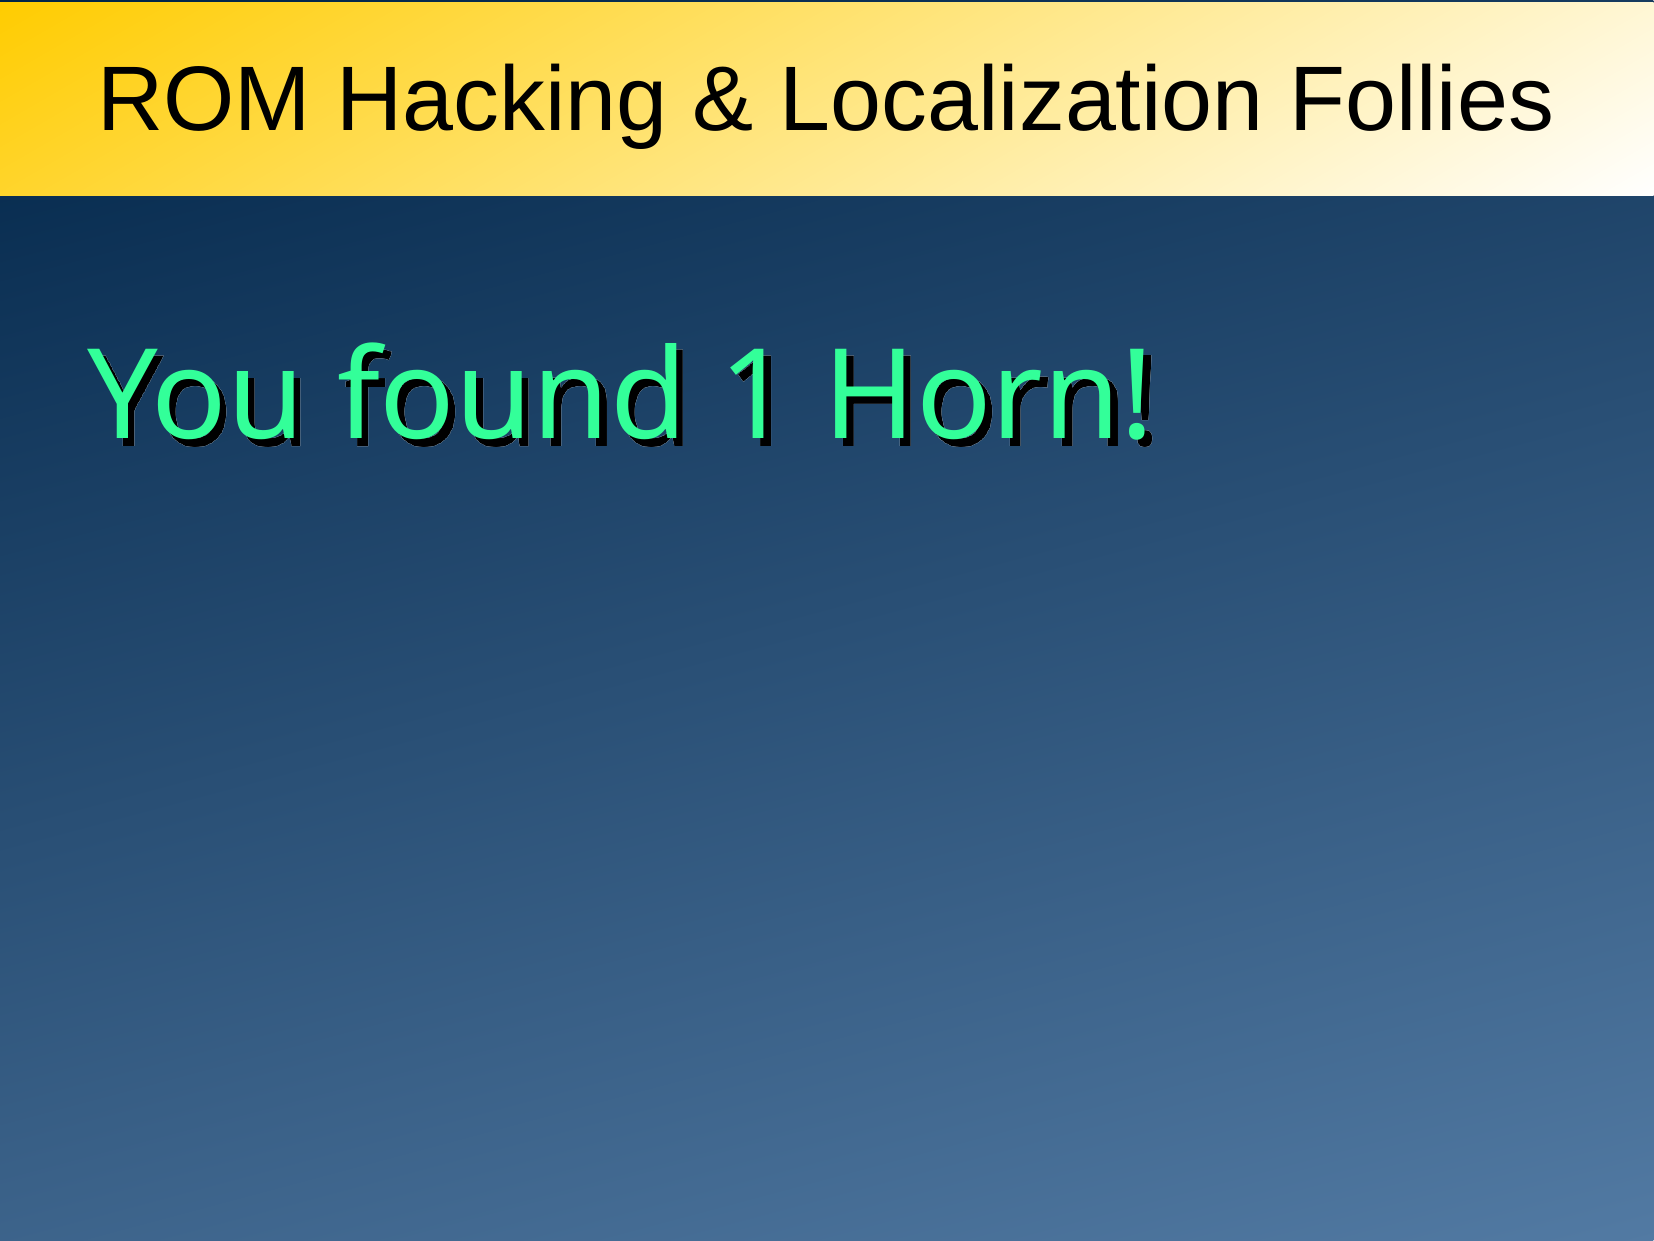

# ROM Hacking & Localization Follies
You found 1 Horn!